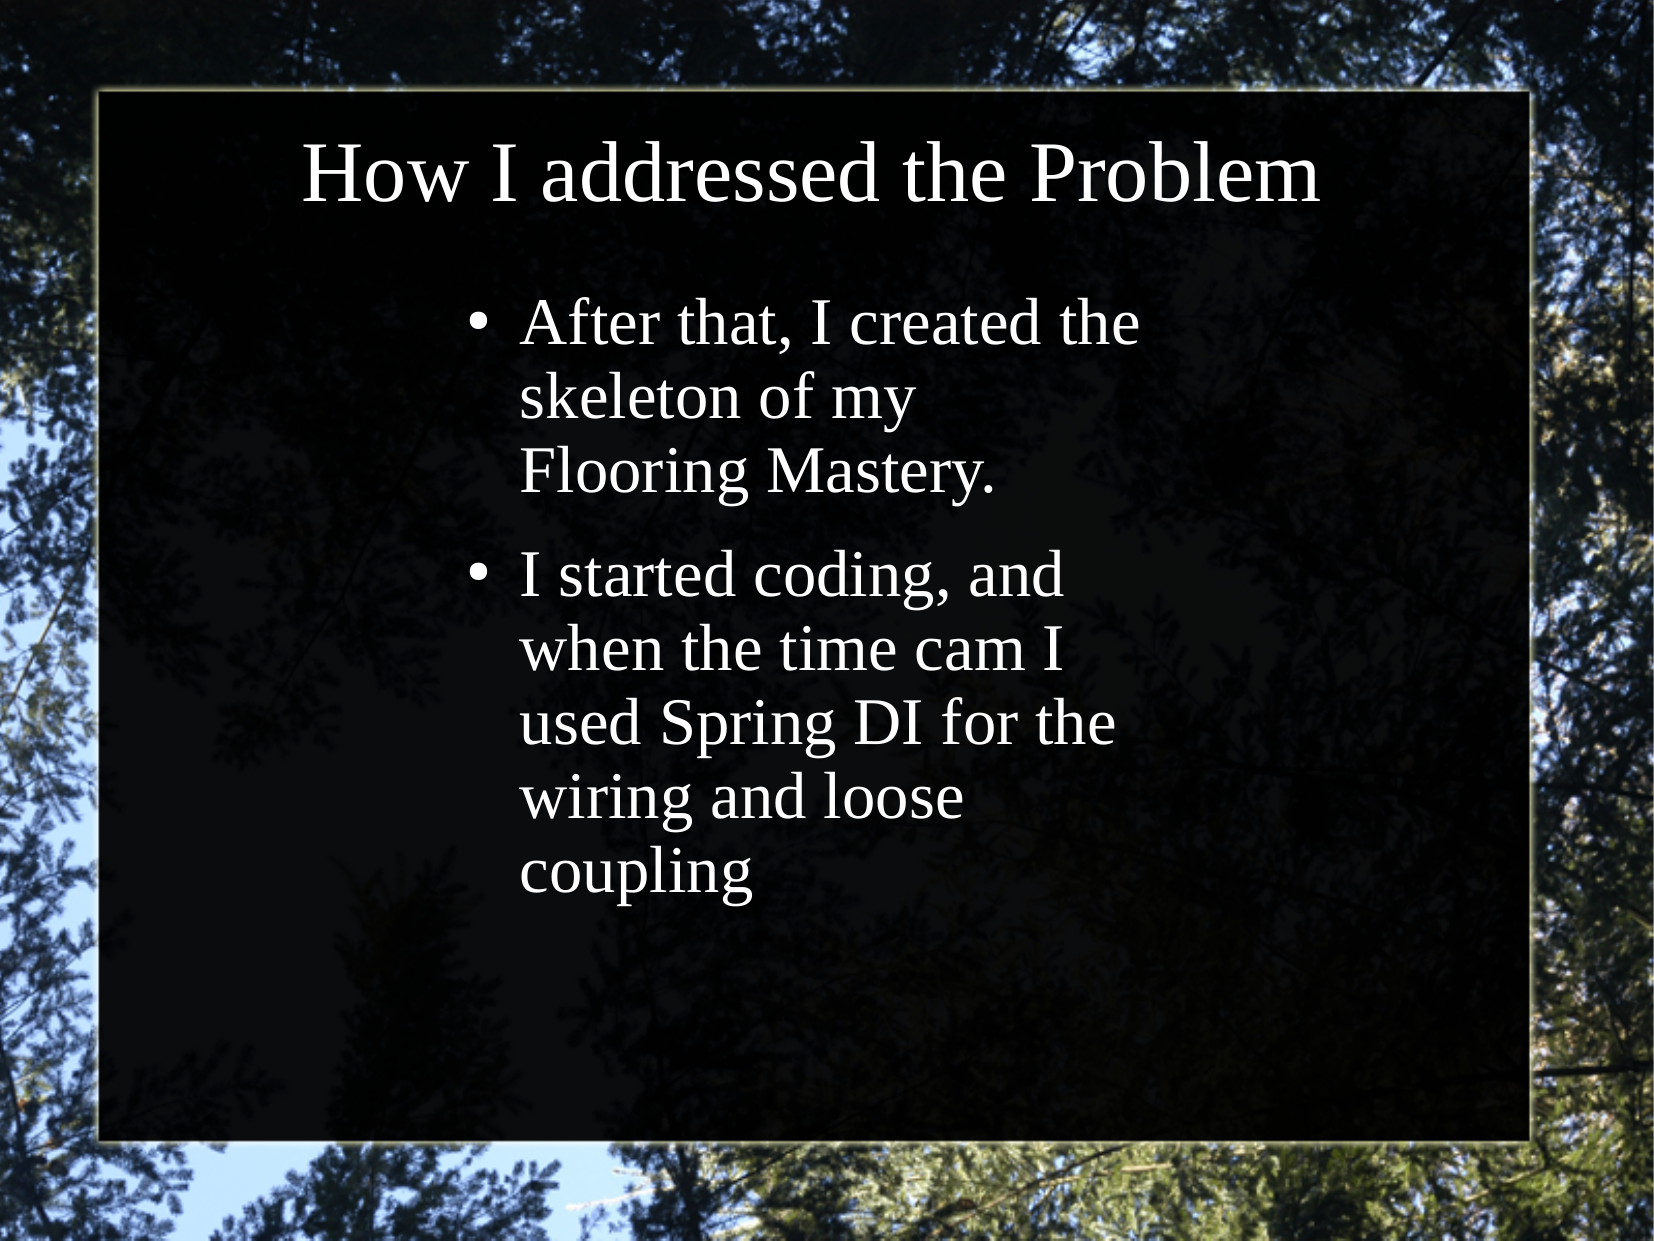

# How I addressed the Problem
After that, I created the skeleton of my Flooring Mastery.
I started coding, and when the time cam I used Spring DI for the wiring and loose coupling